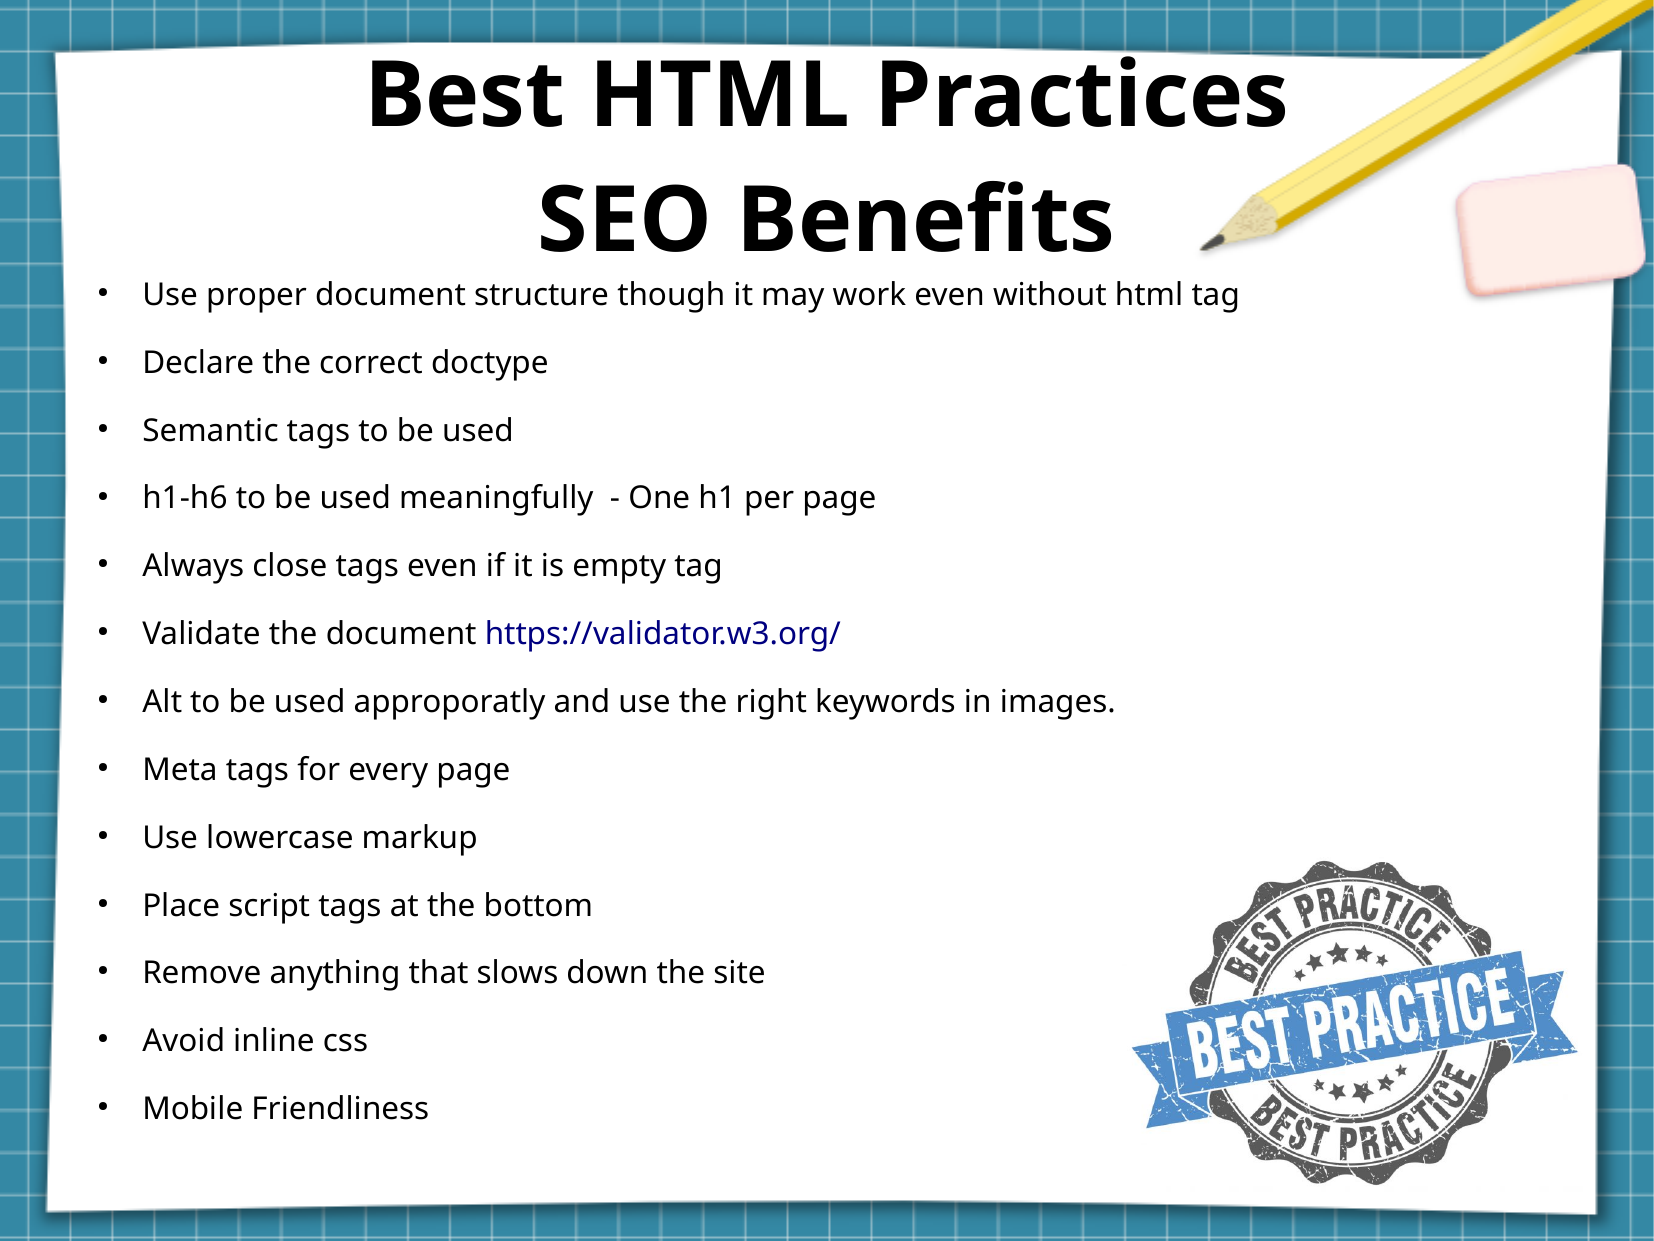

# Best HTML Practices SEO Benefits
Use proper document structure though it may work even without html tag
Declare the correct doctype
Semantic tags to be used
h1-h6 to be used meaningfully - One h1 per page
Always close tags even if it is empty tag
Validate the document https://validator.w3.org/
Alt to be used approporatly and use the right keywords in images.
Meta tags for every page
Use lowercase markup
Place script tags at the bottom
Remove anything that slows down the site
Avoid inline css
Mobile Friendliness